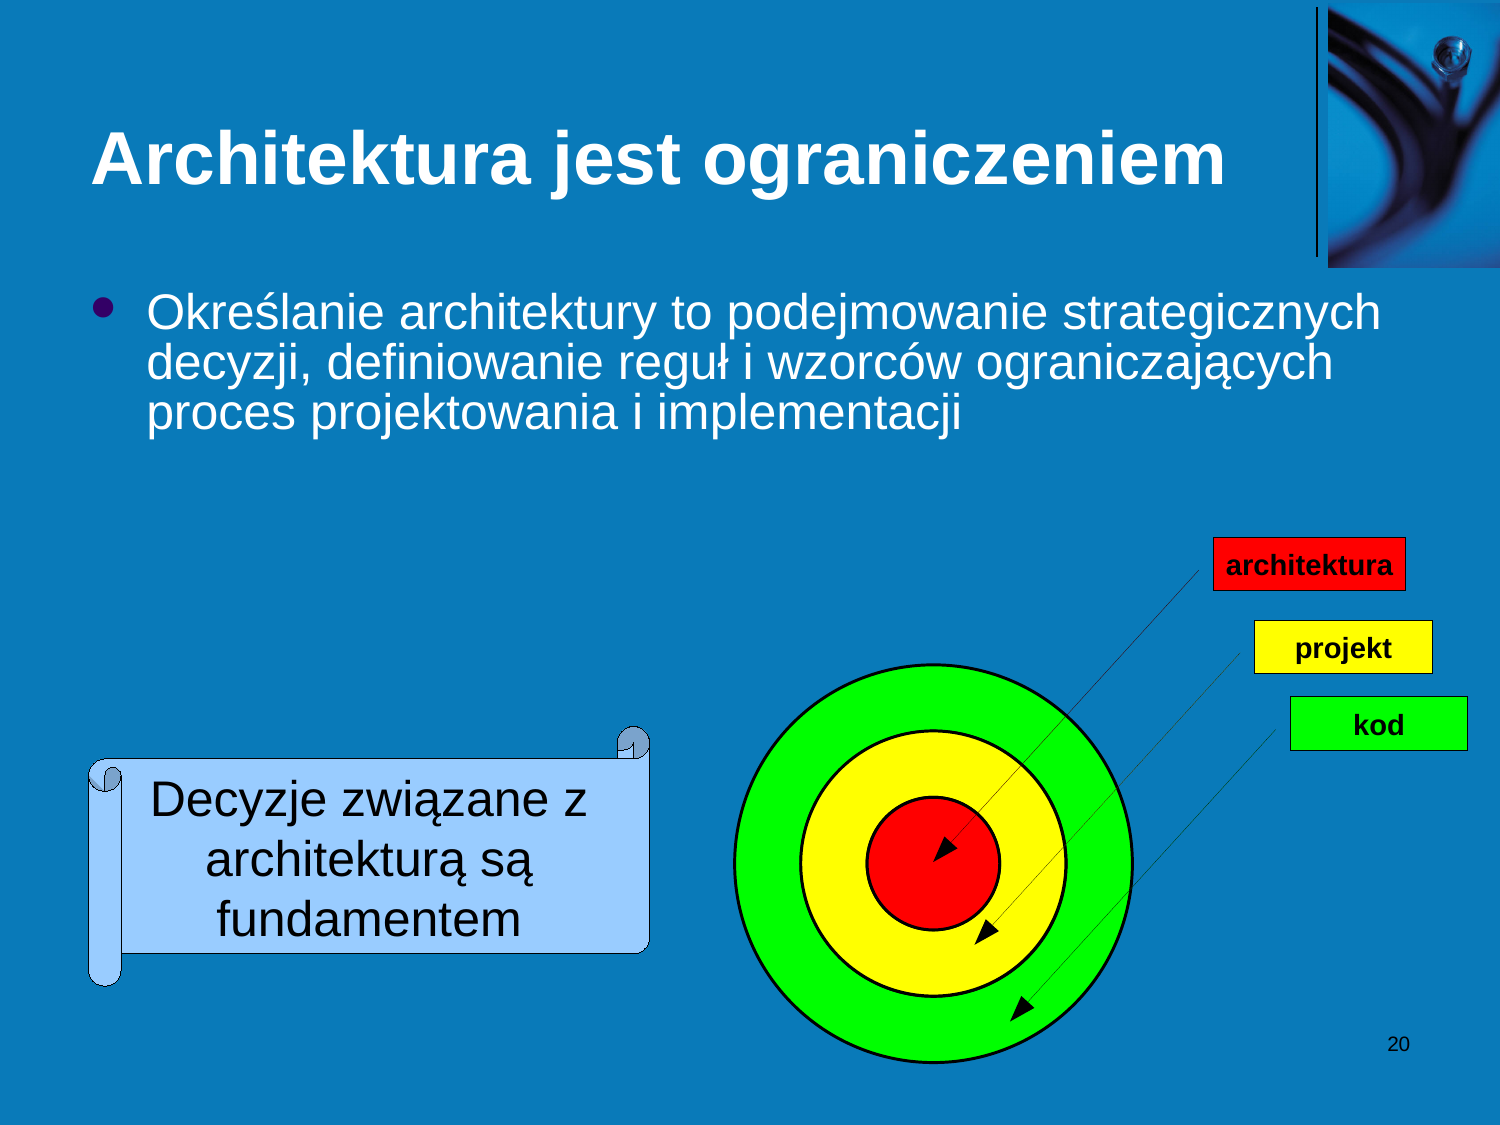

# Architektura jest ograniczeniem
Określanie architektury to podejmowanie strategicznych decyzji, definiowanie reguł i wzorców ograniczających proces projektowania i implementacji
architektura
projekt
kod
Decyzje związane z architekturą są fundamentem
20